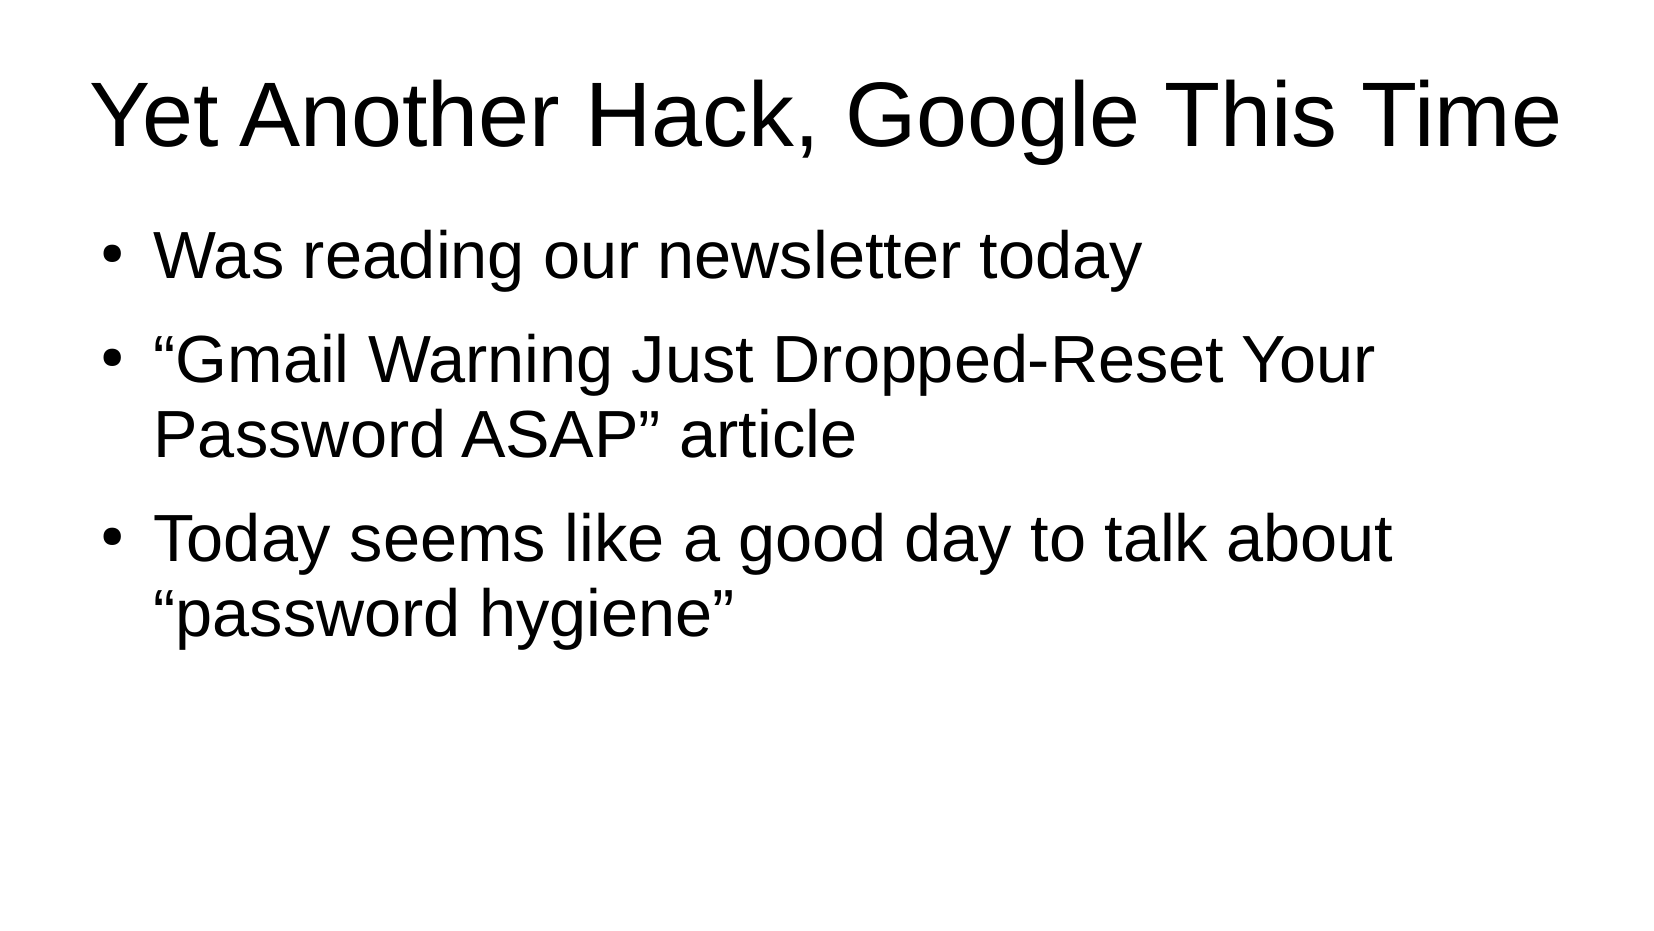

# Yet Another Hack, Google This Time
Was reading our newsletter today
“Gmail Warning Just Dropped-Reset Your Password ASAP” article
Today seems like a good day to talk about “password hygiene”